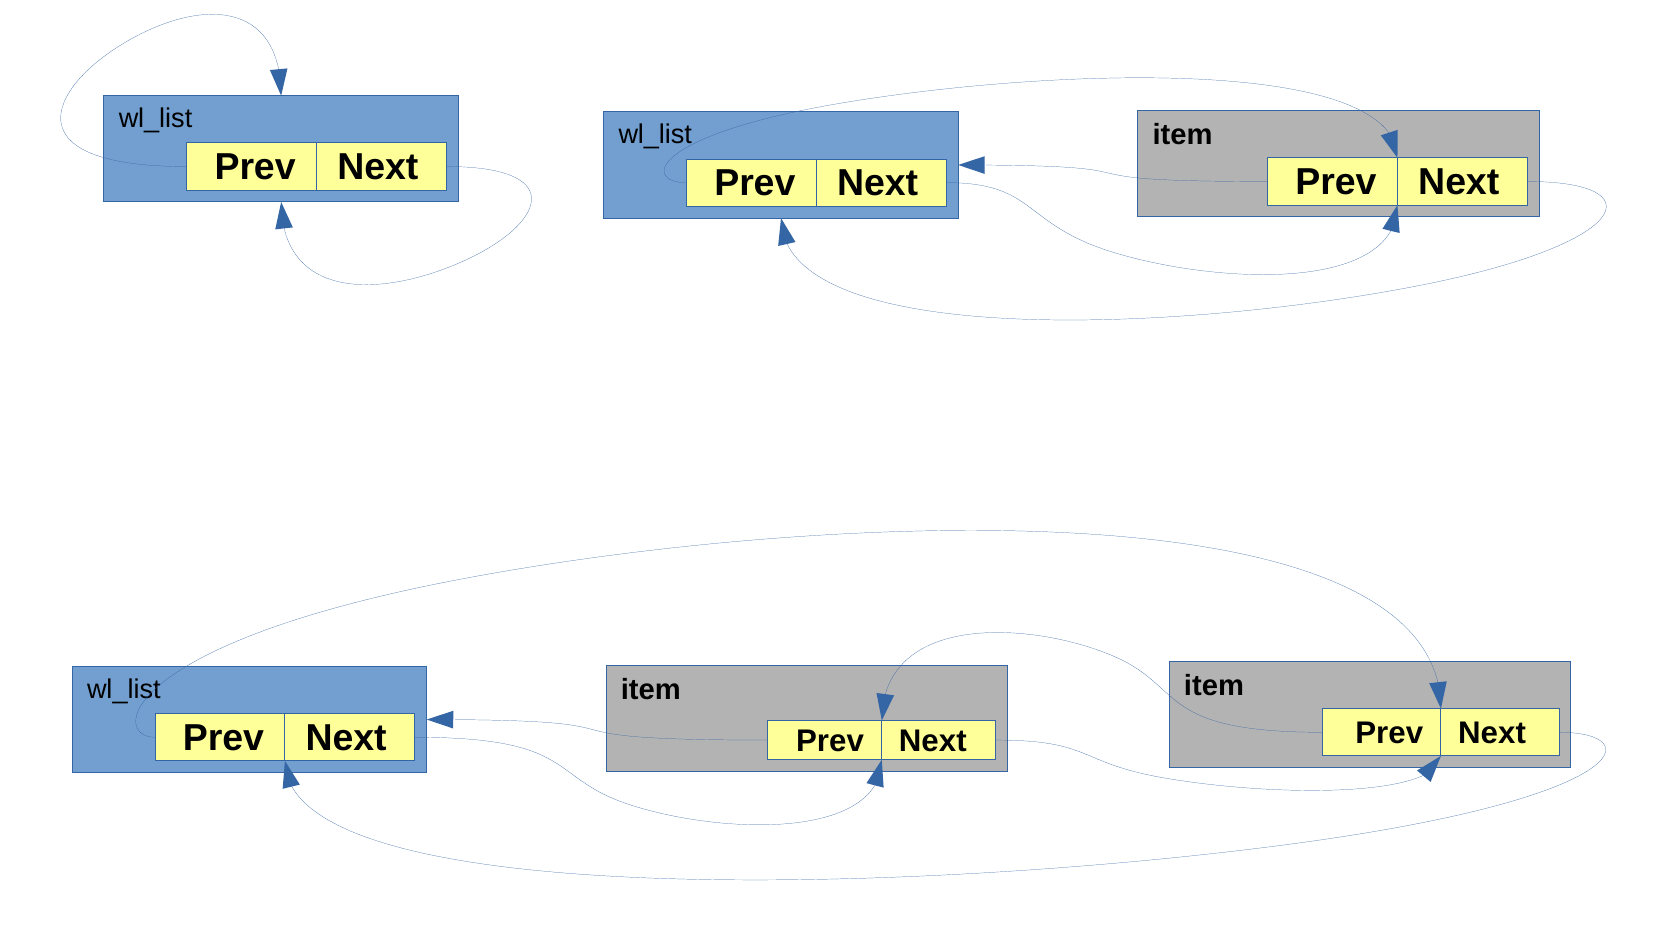

wl_list
item
wl_list
Prev Next
Prev Next
Prev Next
item
item
wl_list
Prev Next
Prev Next
Prev Next